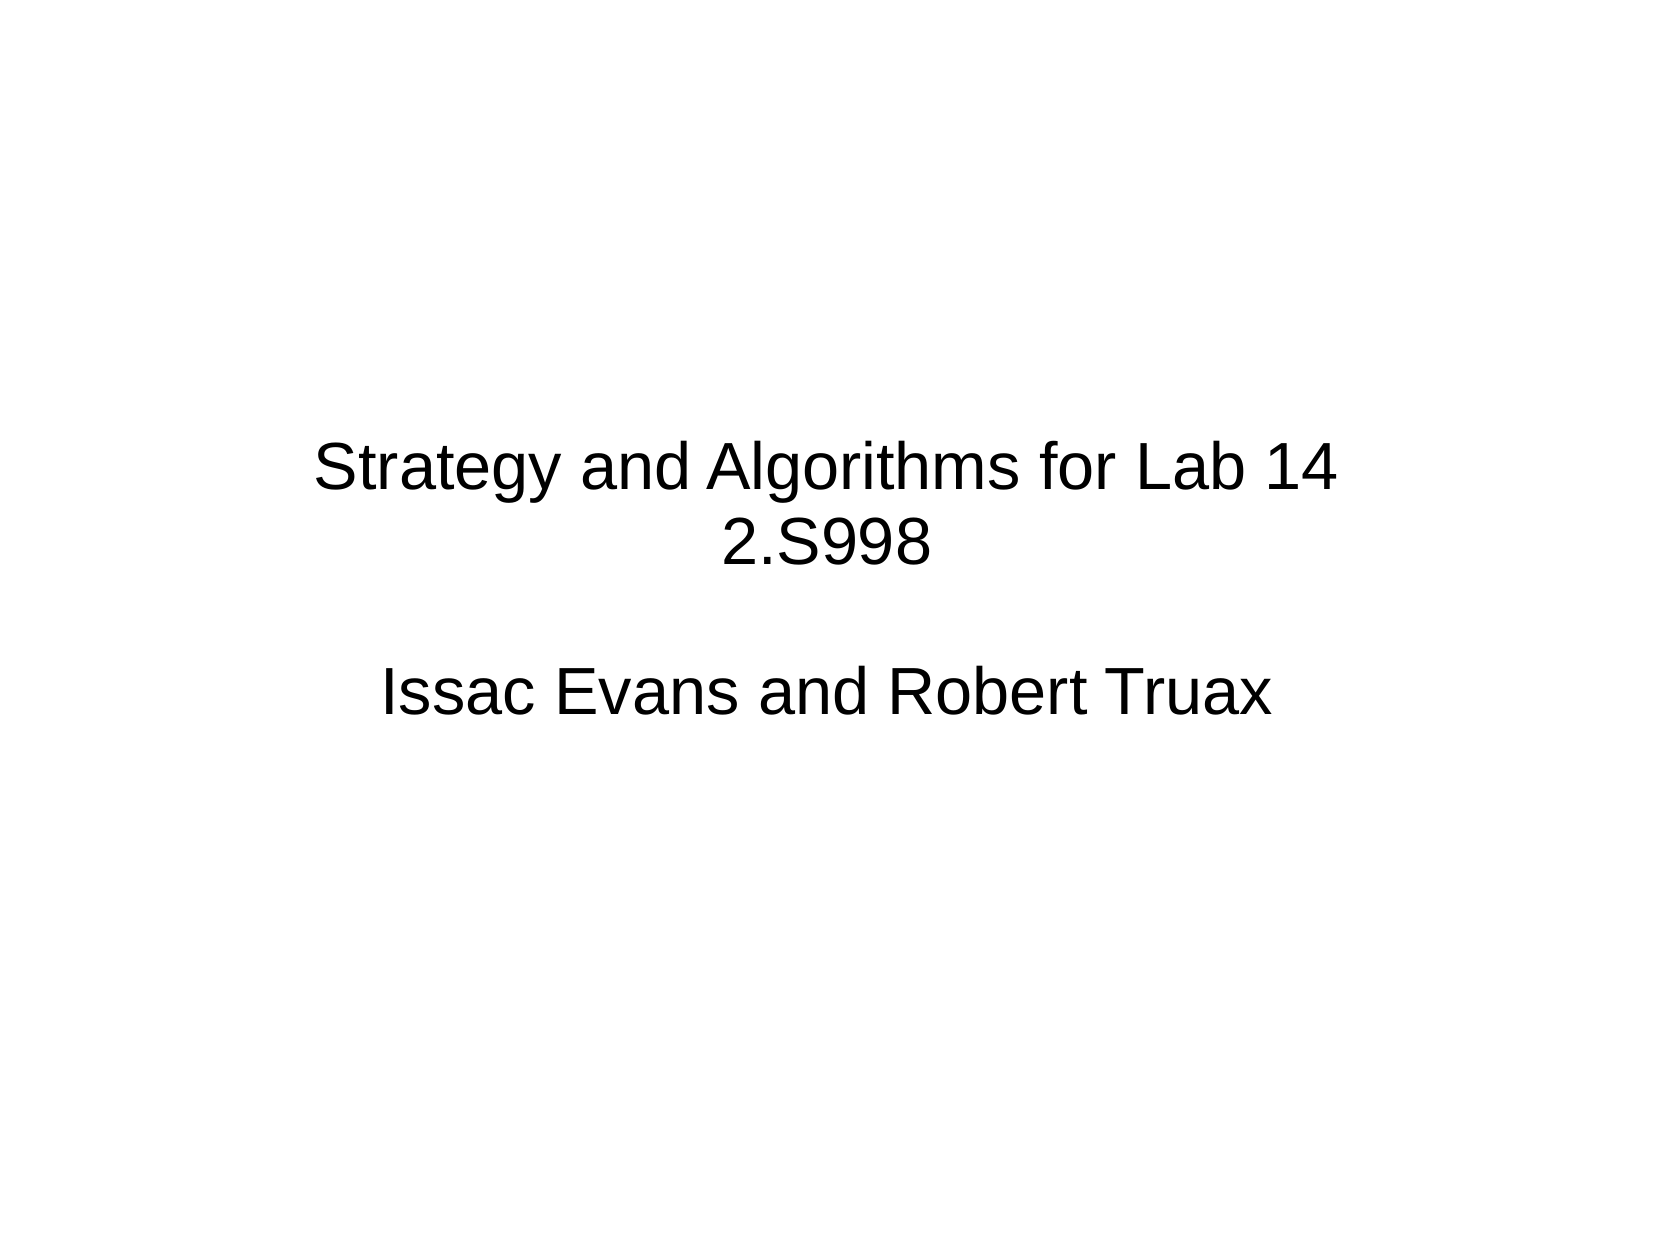

# Strategy and Algorithms for Lab 14
2.S998
Issac Evans and Robert Truax